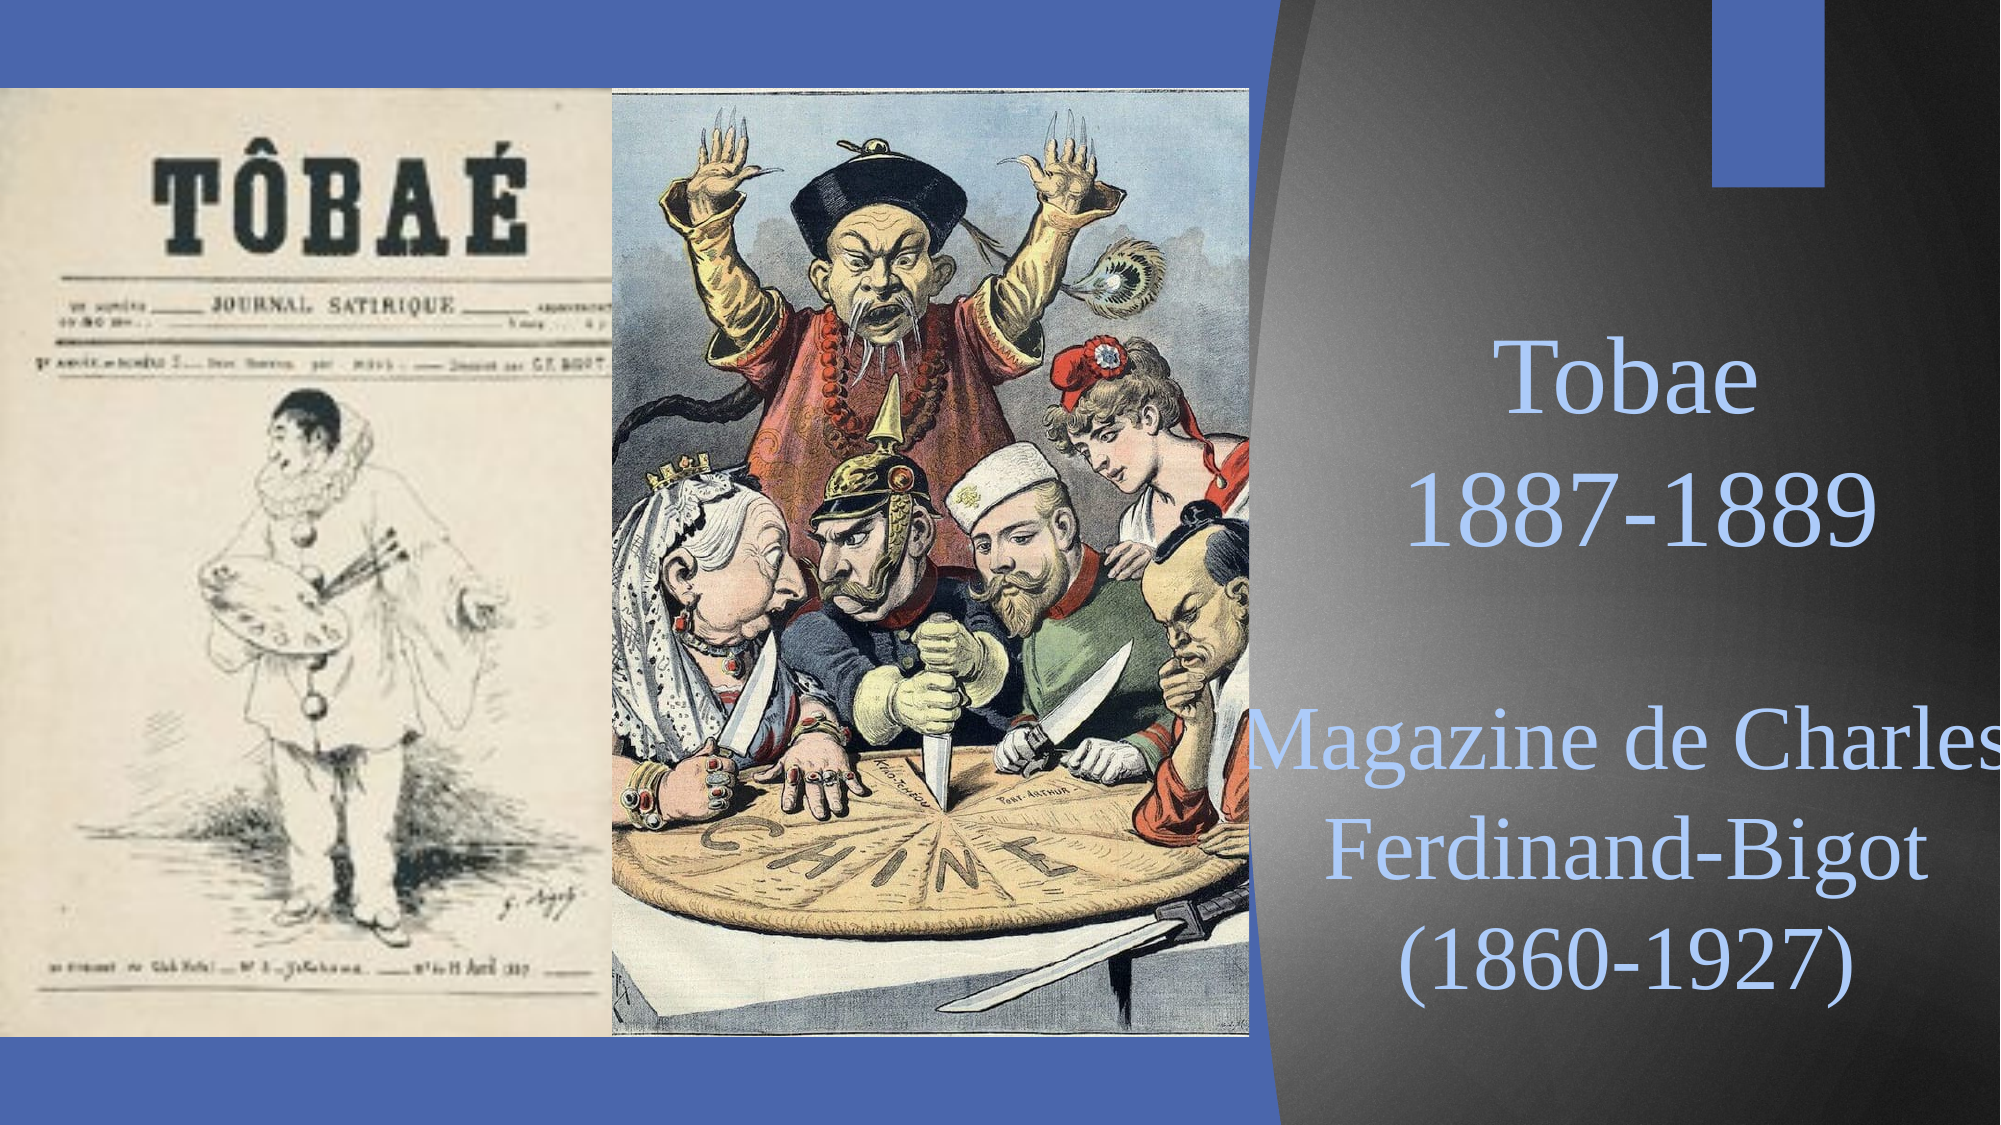

# Tobae 1887-1889 Magazine de Charles Ferdinand-Bigot (1860-1927)